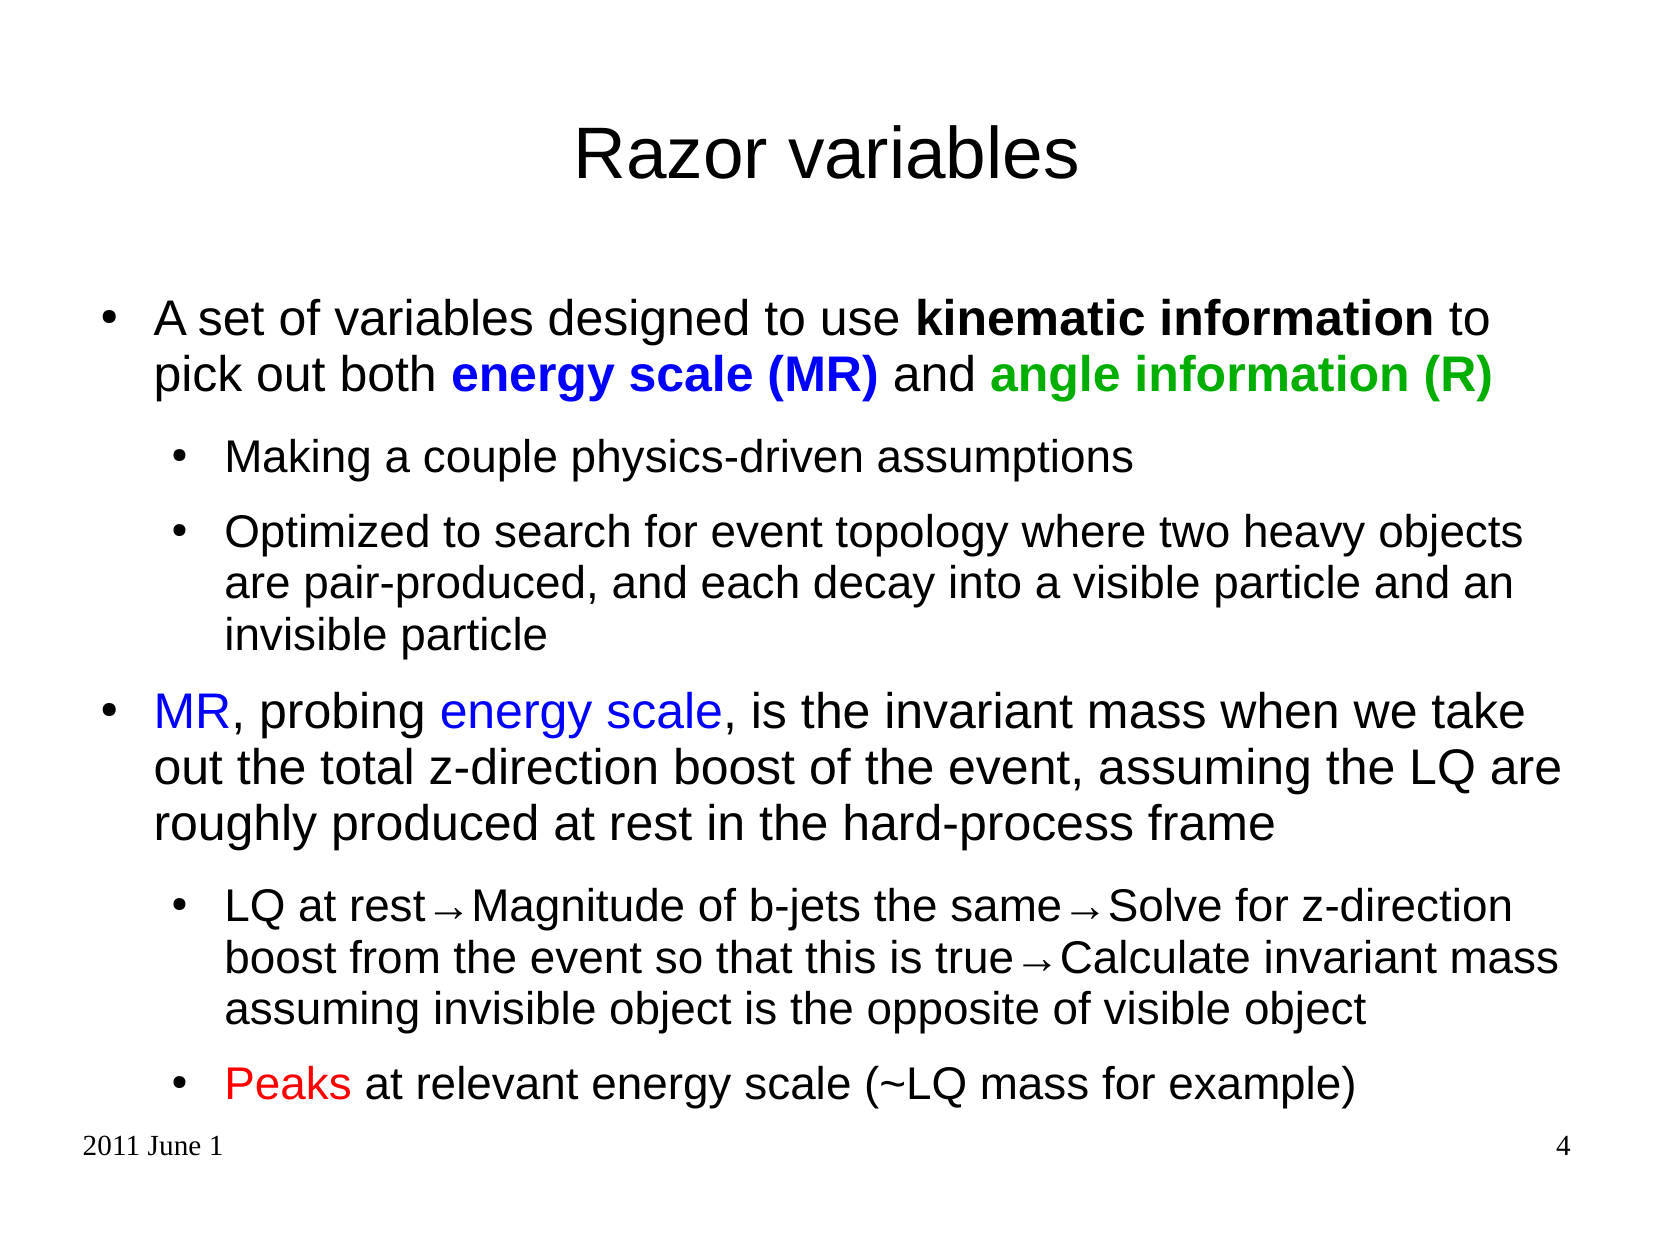

# Razor variables
A set of variables designed to use kinematic information to pick out both energy scale (MR) and angle information (R)
Making a couple physics-driven assumptions
Optimized to search for event topology where two heavy objects are pair-produced, and each decay into a visible particle and an invisible particle
MR, probing energy scale, is the invariant mass when we take out the total z-direction boost of the event, assuming the LQ are roughly produced at rest in the hard-process frame
LQ at rest→Magnitude of b-jets the same→Solve for z-direction boost from the event so that this is true→Calculate invariant mass assuming invisible object is the opposite of visible object
Peaks at relevant energy scale (~LQ mass for example)
2011 June 1
4